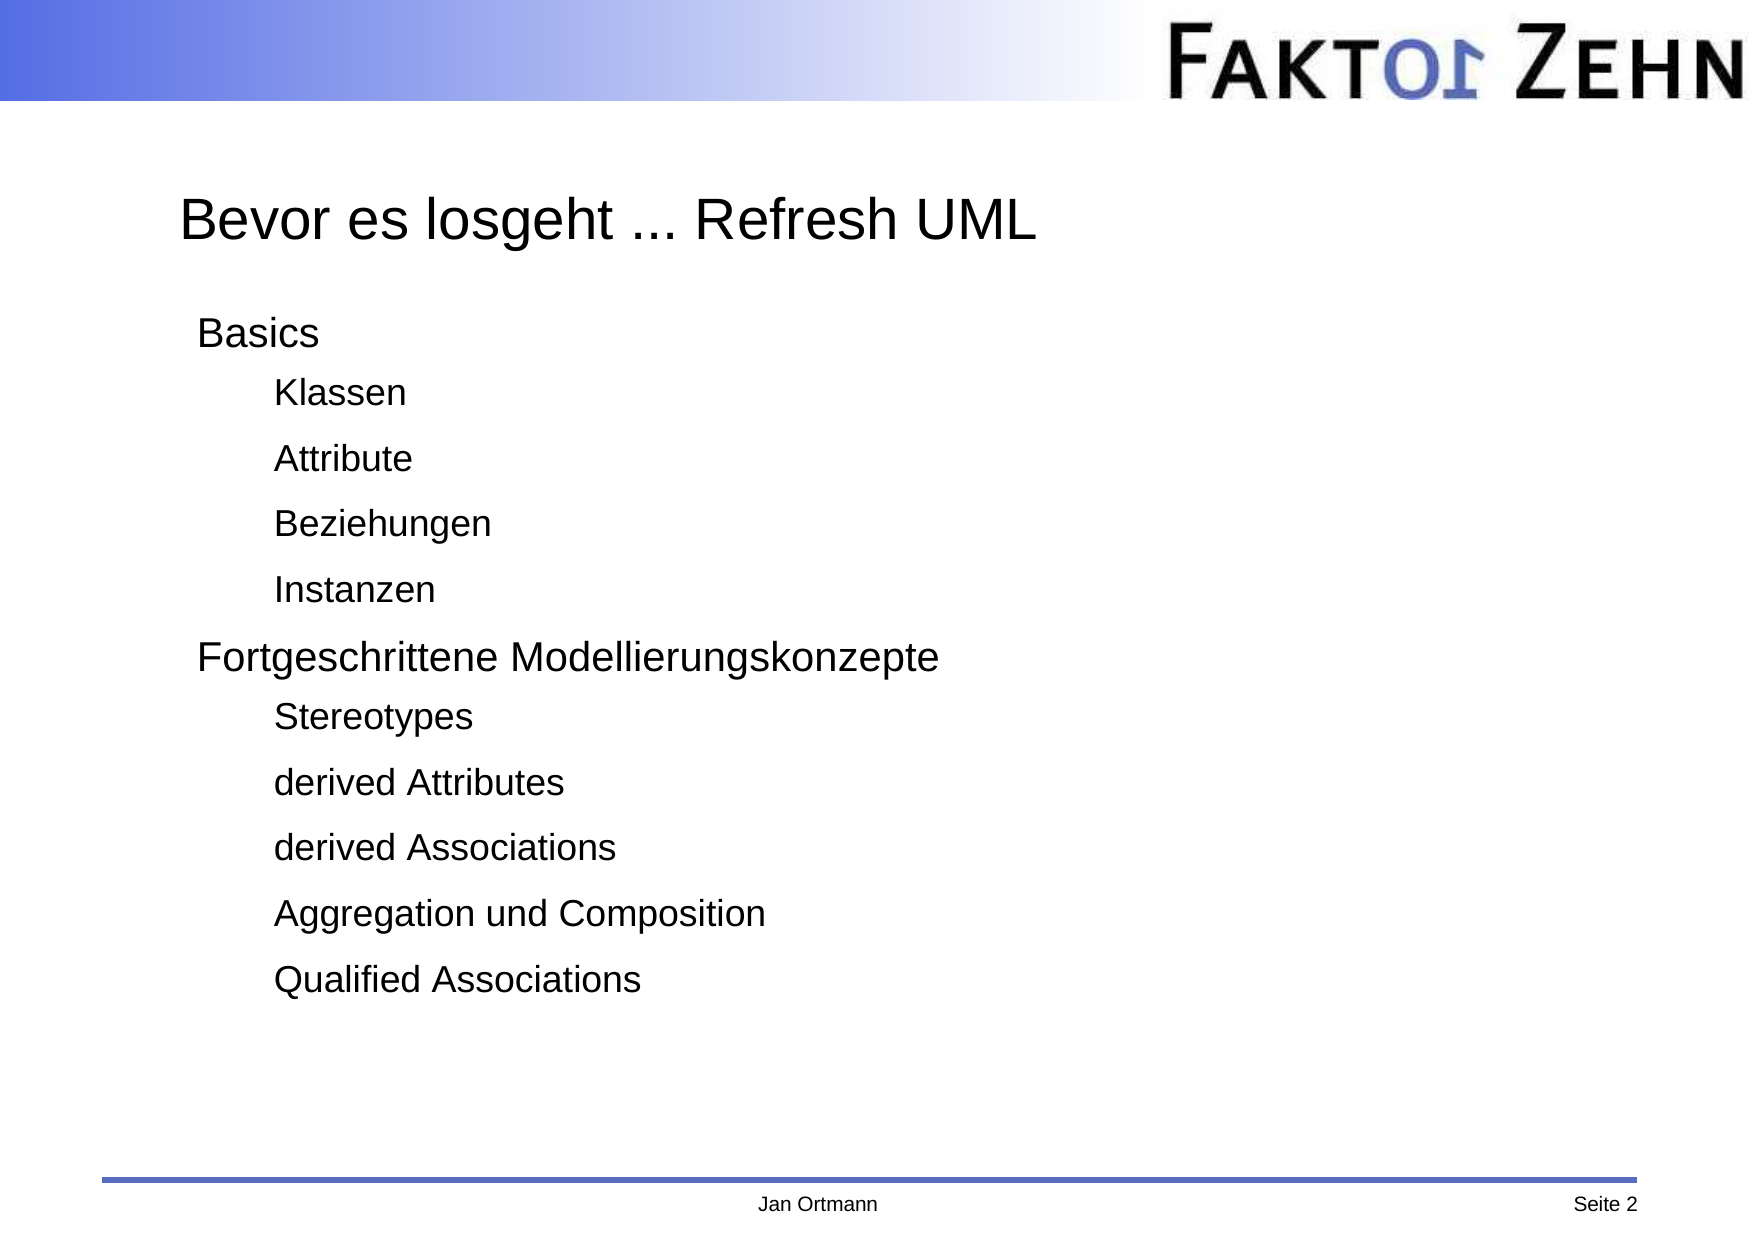

# Bevor es losgeht ... Refresh UML
Basics
Klassen
Attribute
Beziehungen
Instanzen
Fortgeschrittene Modellierungskonzepte
Stereotypes
derived Attributes
derived Associations
Aggregation und Composition
Qualified Associations